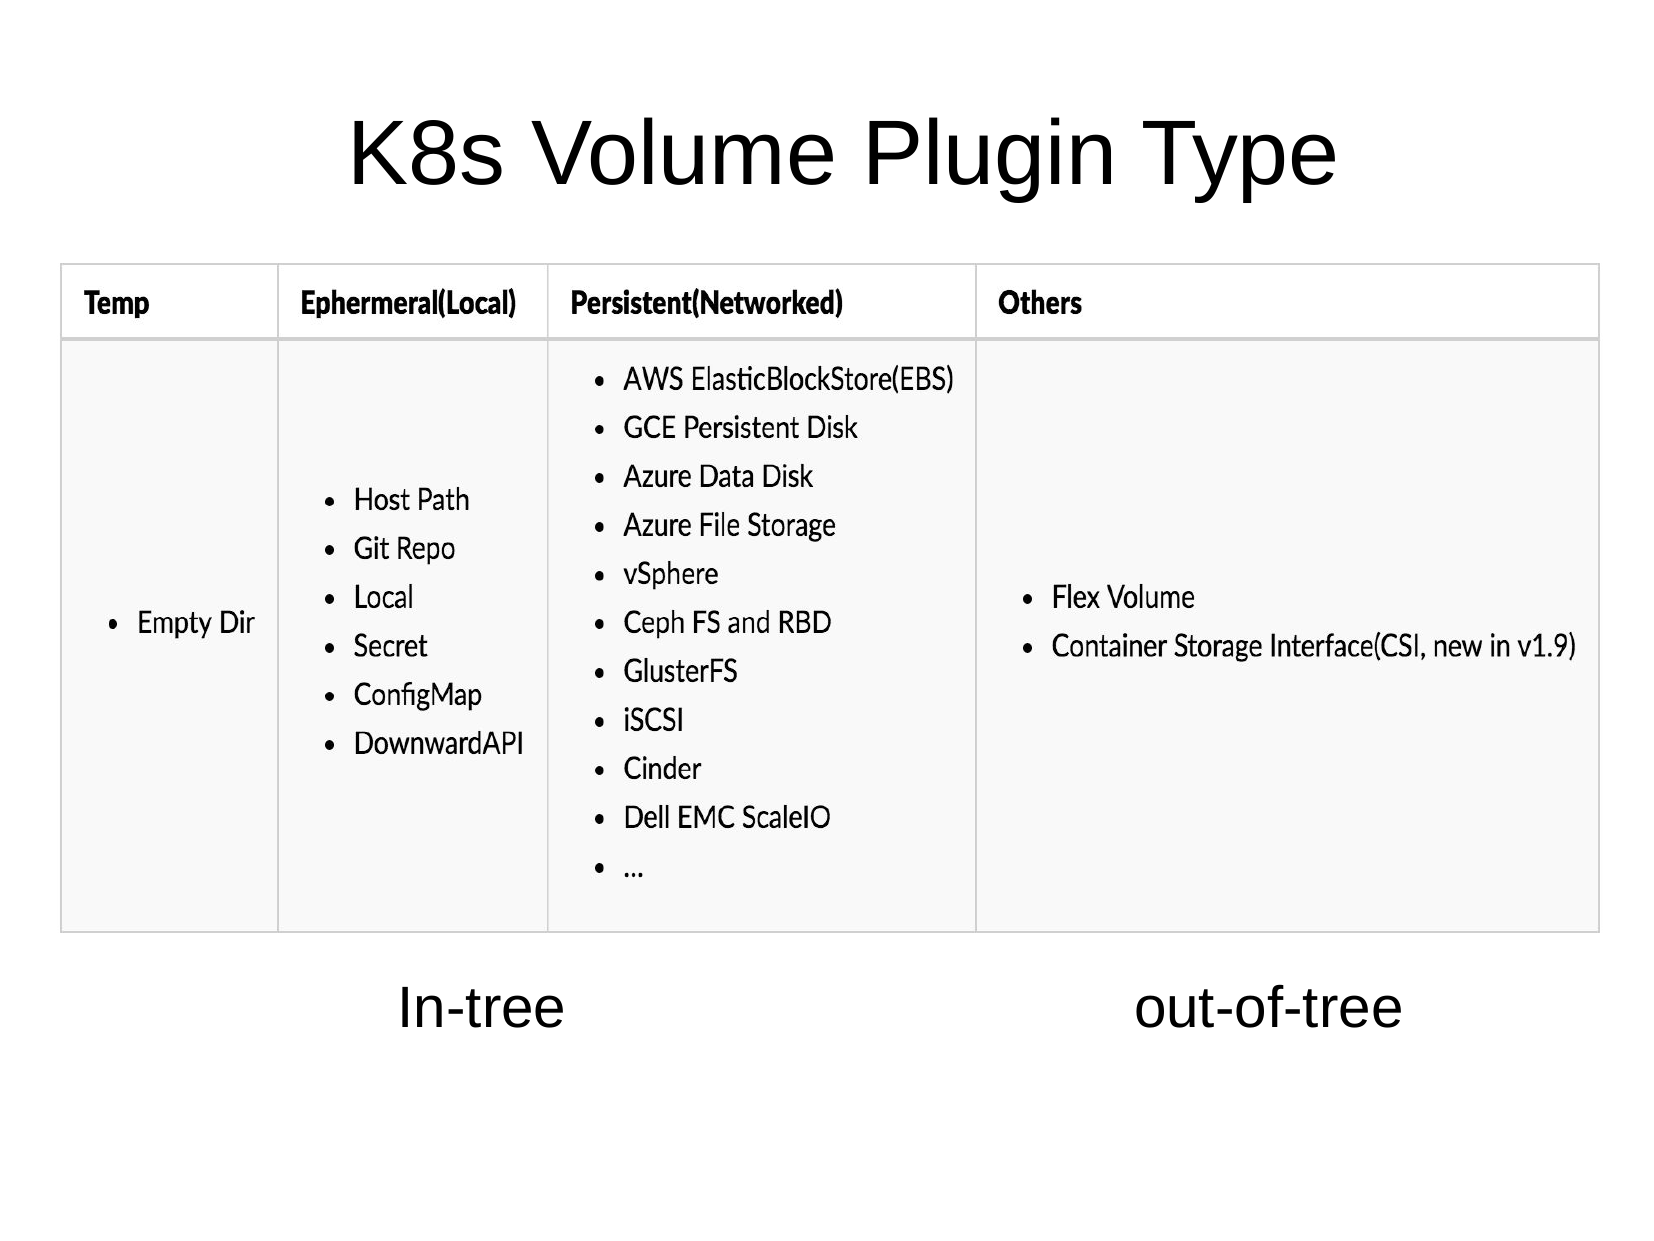

# K8s Volume Plugin Type
In-tree out-of-tree